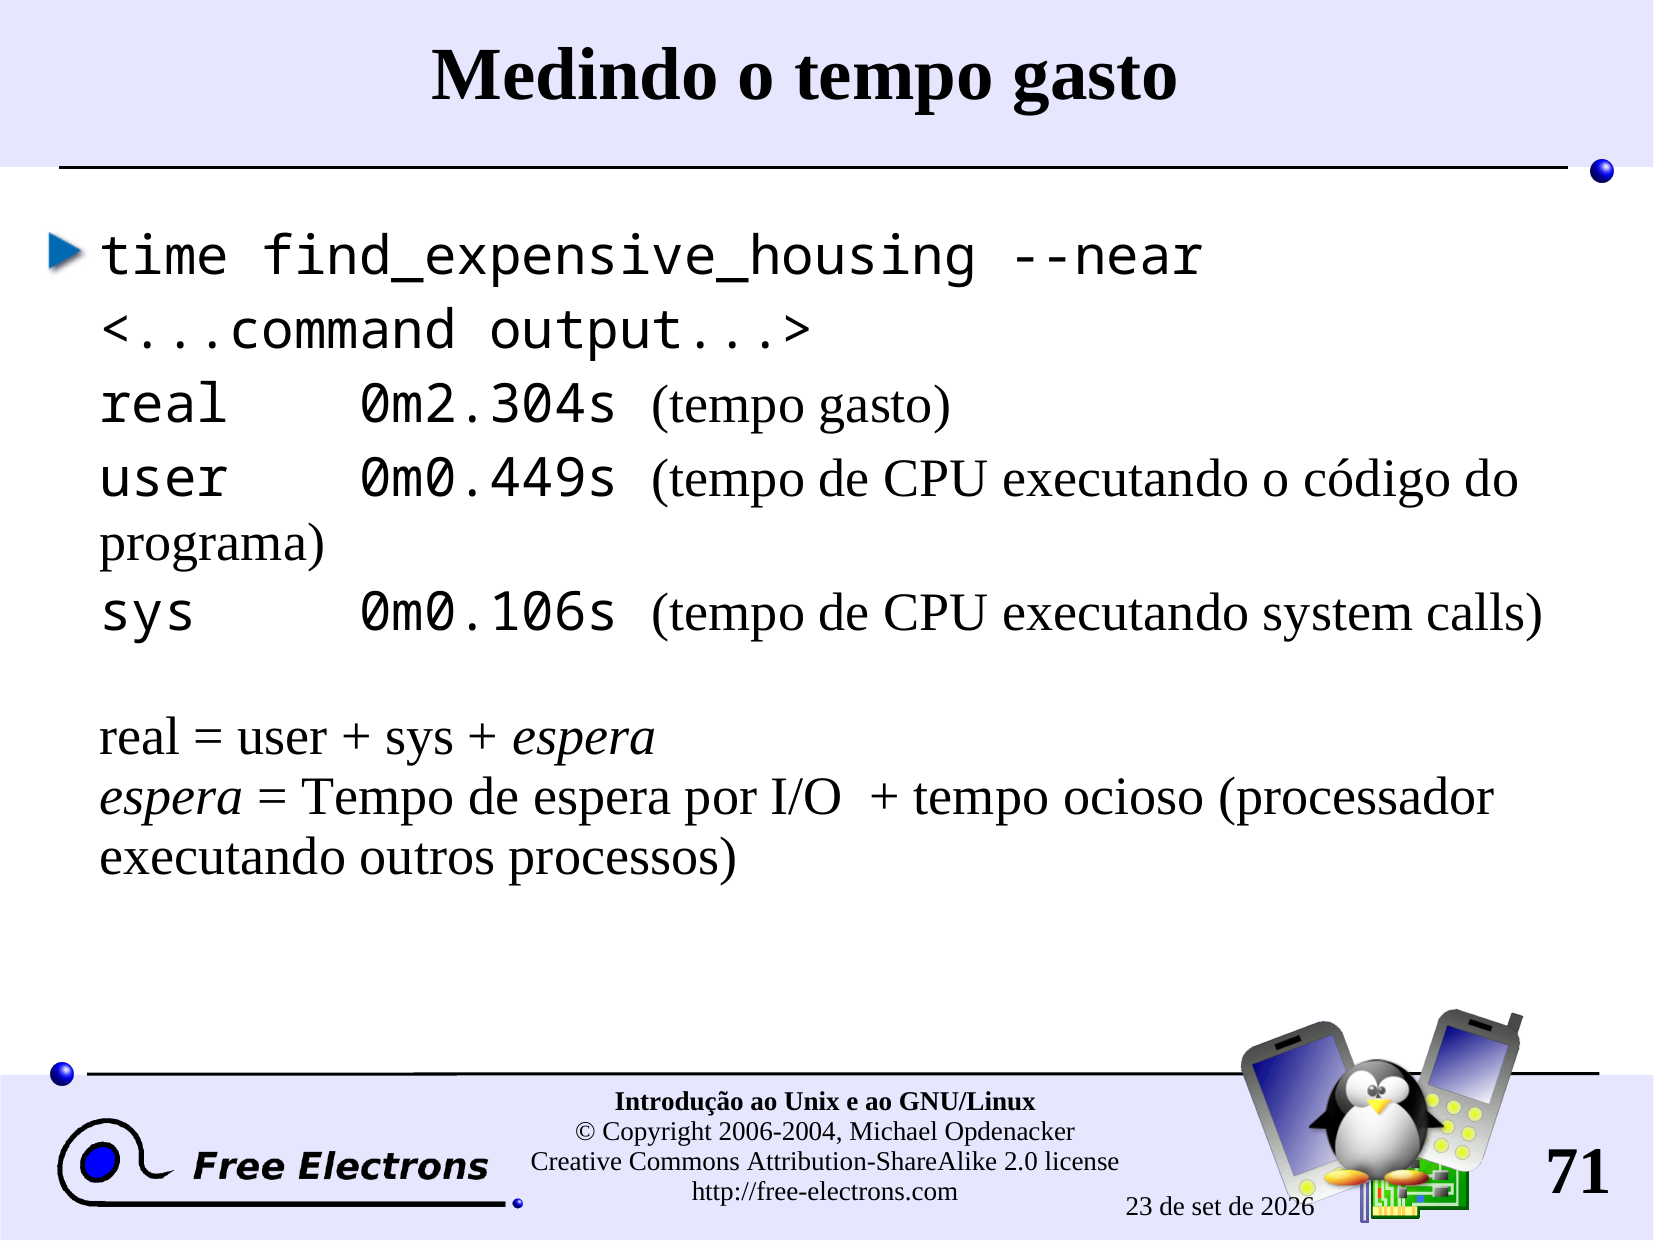

# Medindo o tempo gasto
time find_expensive_housing --near
<...command output...>
real 0m2.304s (tempo gasto)
user 0m0.449s (tempo de CPU executando o código do programa)
sys 0m0.106s (tempo de CPU executando system calls)
real = user + sys + espera
espera = Tempo de espera por I/O + tempo ocioso (processador executando outros processos)